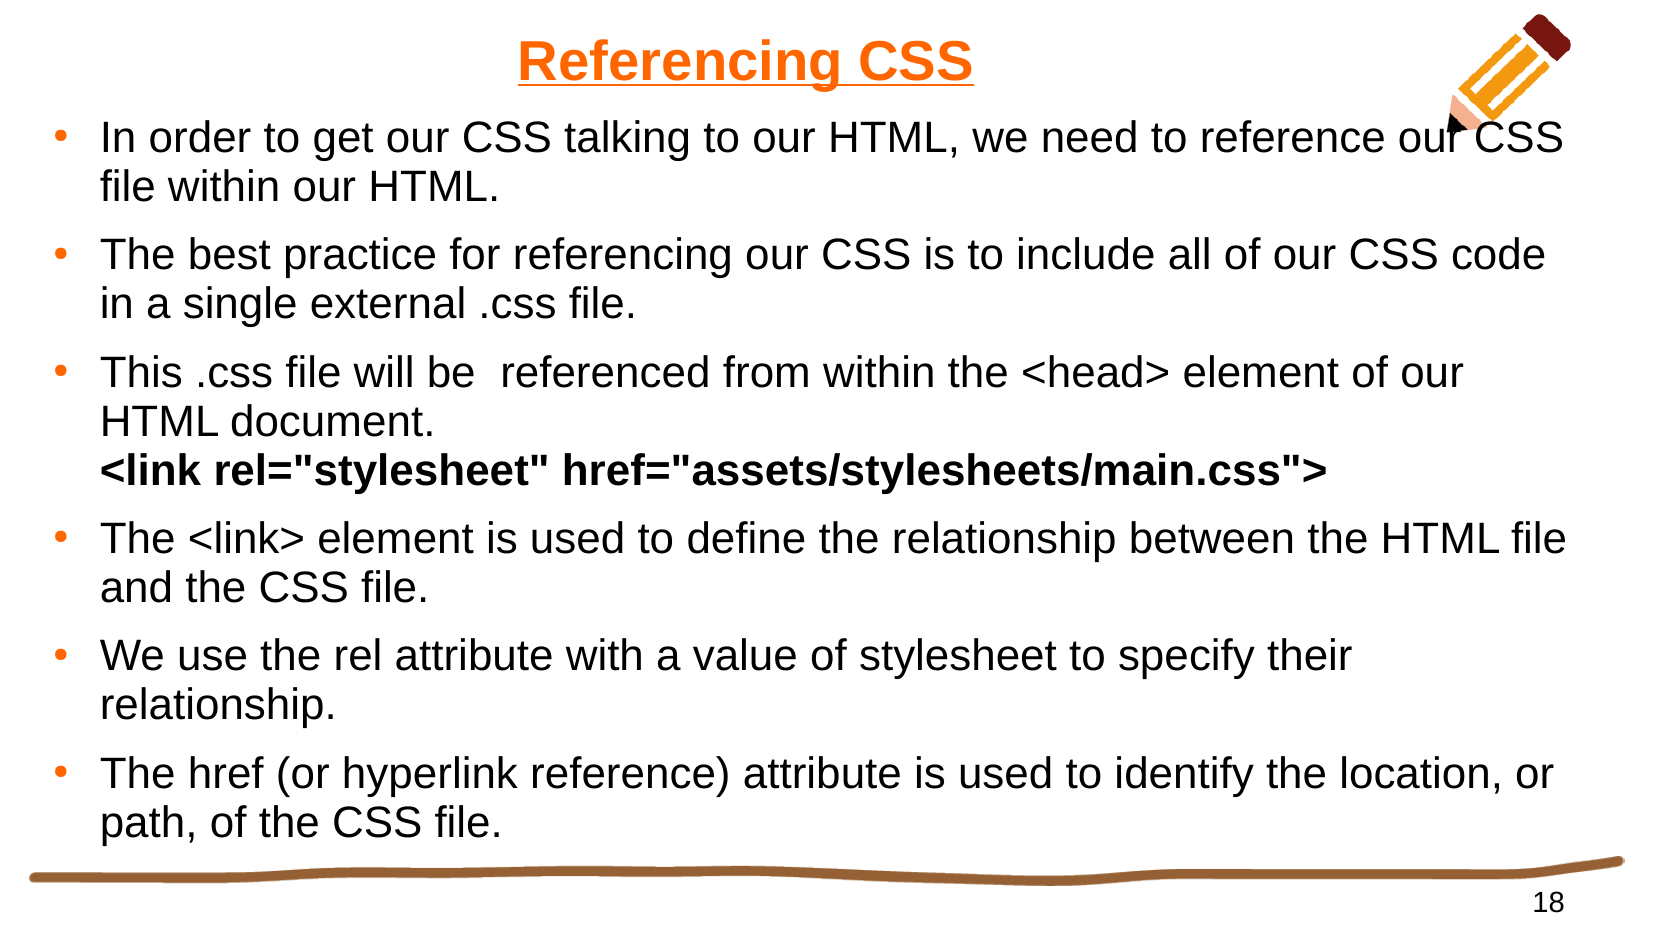

# Referencing CSS
In order to get our CSS talking to our HTML, we need to reference our CSS file within our HTML.
The best practice for referencing our CSS is to include all of our CSS code in a single external .css file.
This .css file will be referenced from within the <head> element of our HTML document.
<link rel="stylesheet" href="assets/stylesheets/main.css">
The <link> element is used to define the relationship between the HTML file and the CSS file.
We use the rel attribute with a value of stylesheet to specify their relationship.
The href (or hyperlink reference) attribute is used to identify the location, or path, of the CSS file.
18